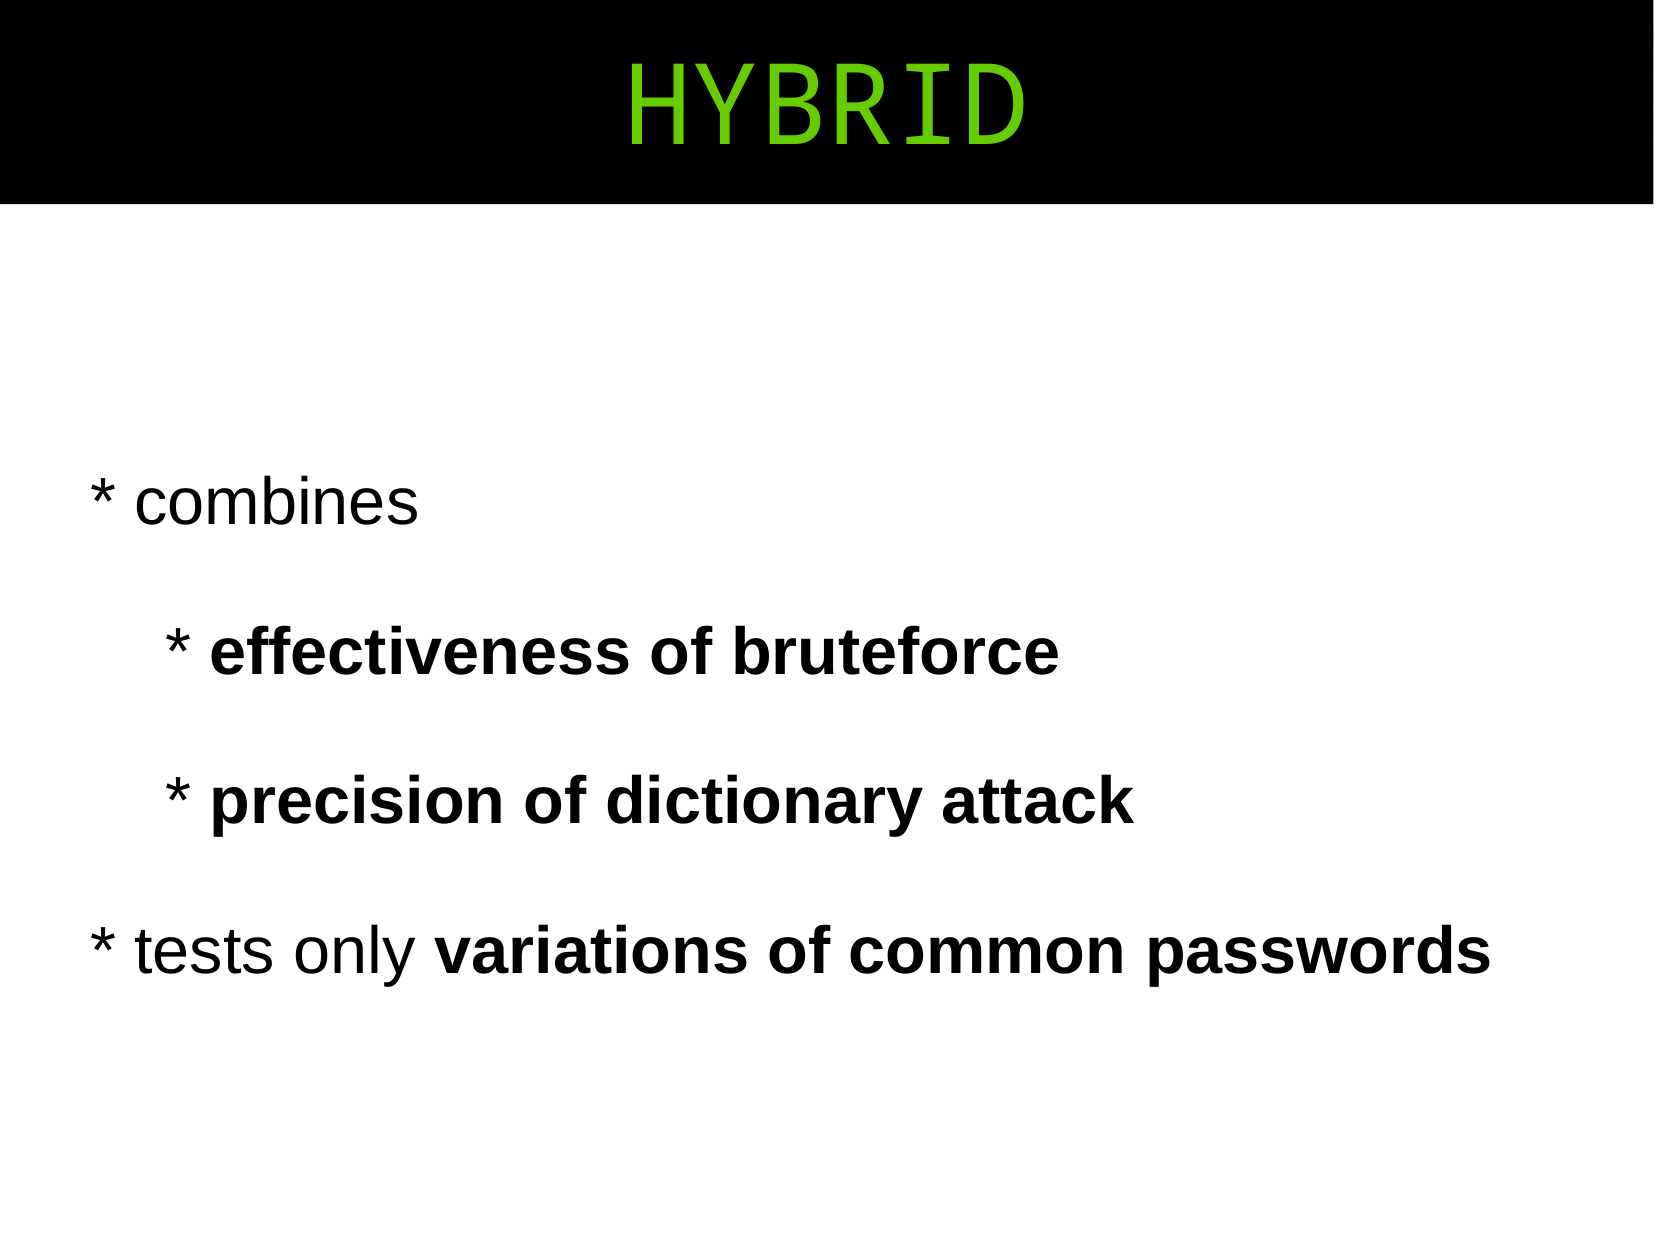

# HYBRID
* combines
	* effectiveness of bruteforce
	* precision of dictionary attack
* tests only variations of common passwords